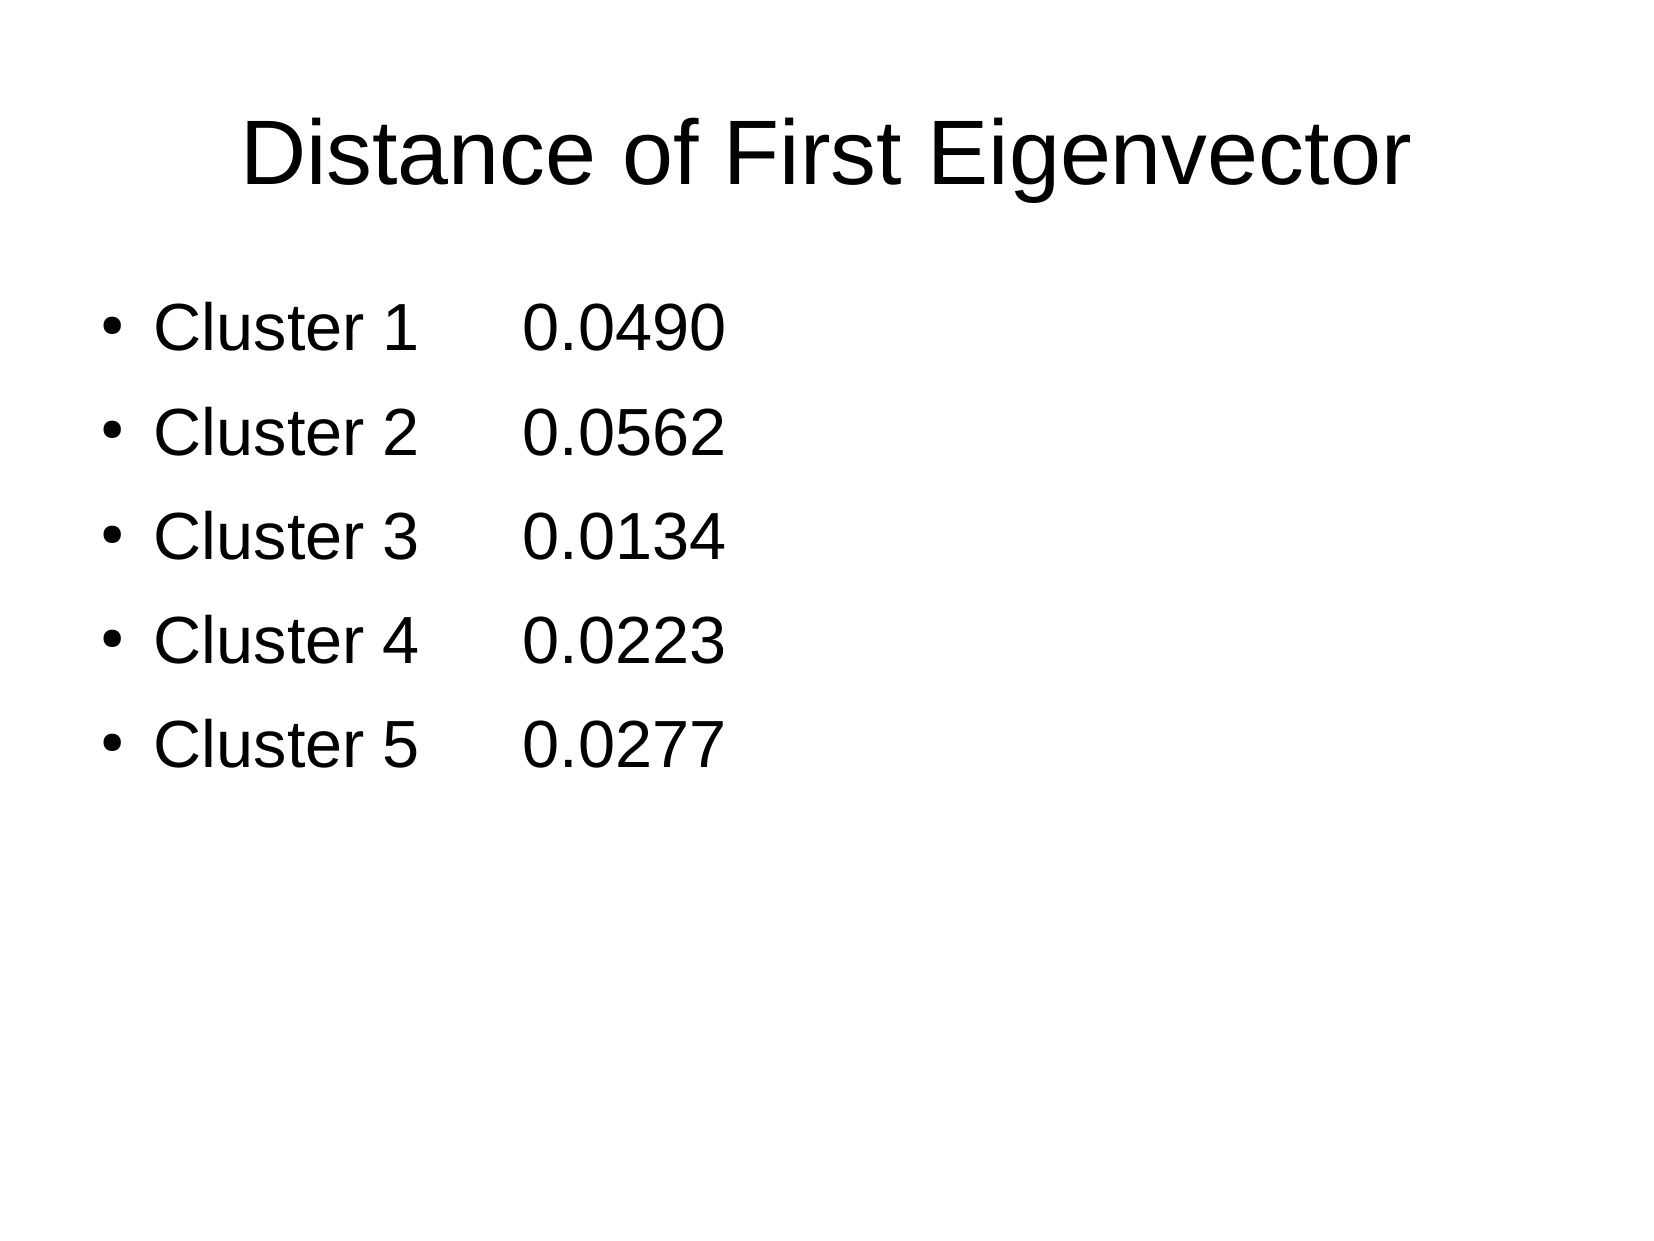

# Distance of First Eigenvector
Cluster 1		0.0490
Cluster 2		0.0562
Cluster 3		0.0134
Cluster 4		0.0223
Cluster 5		0.0277